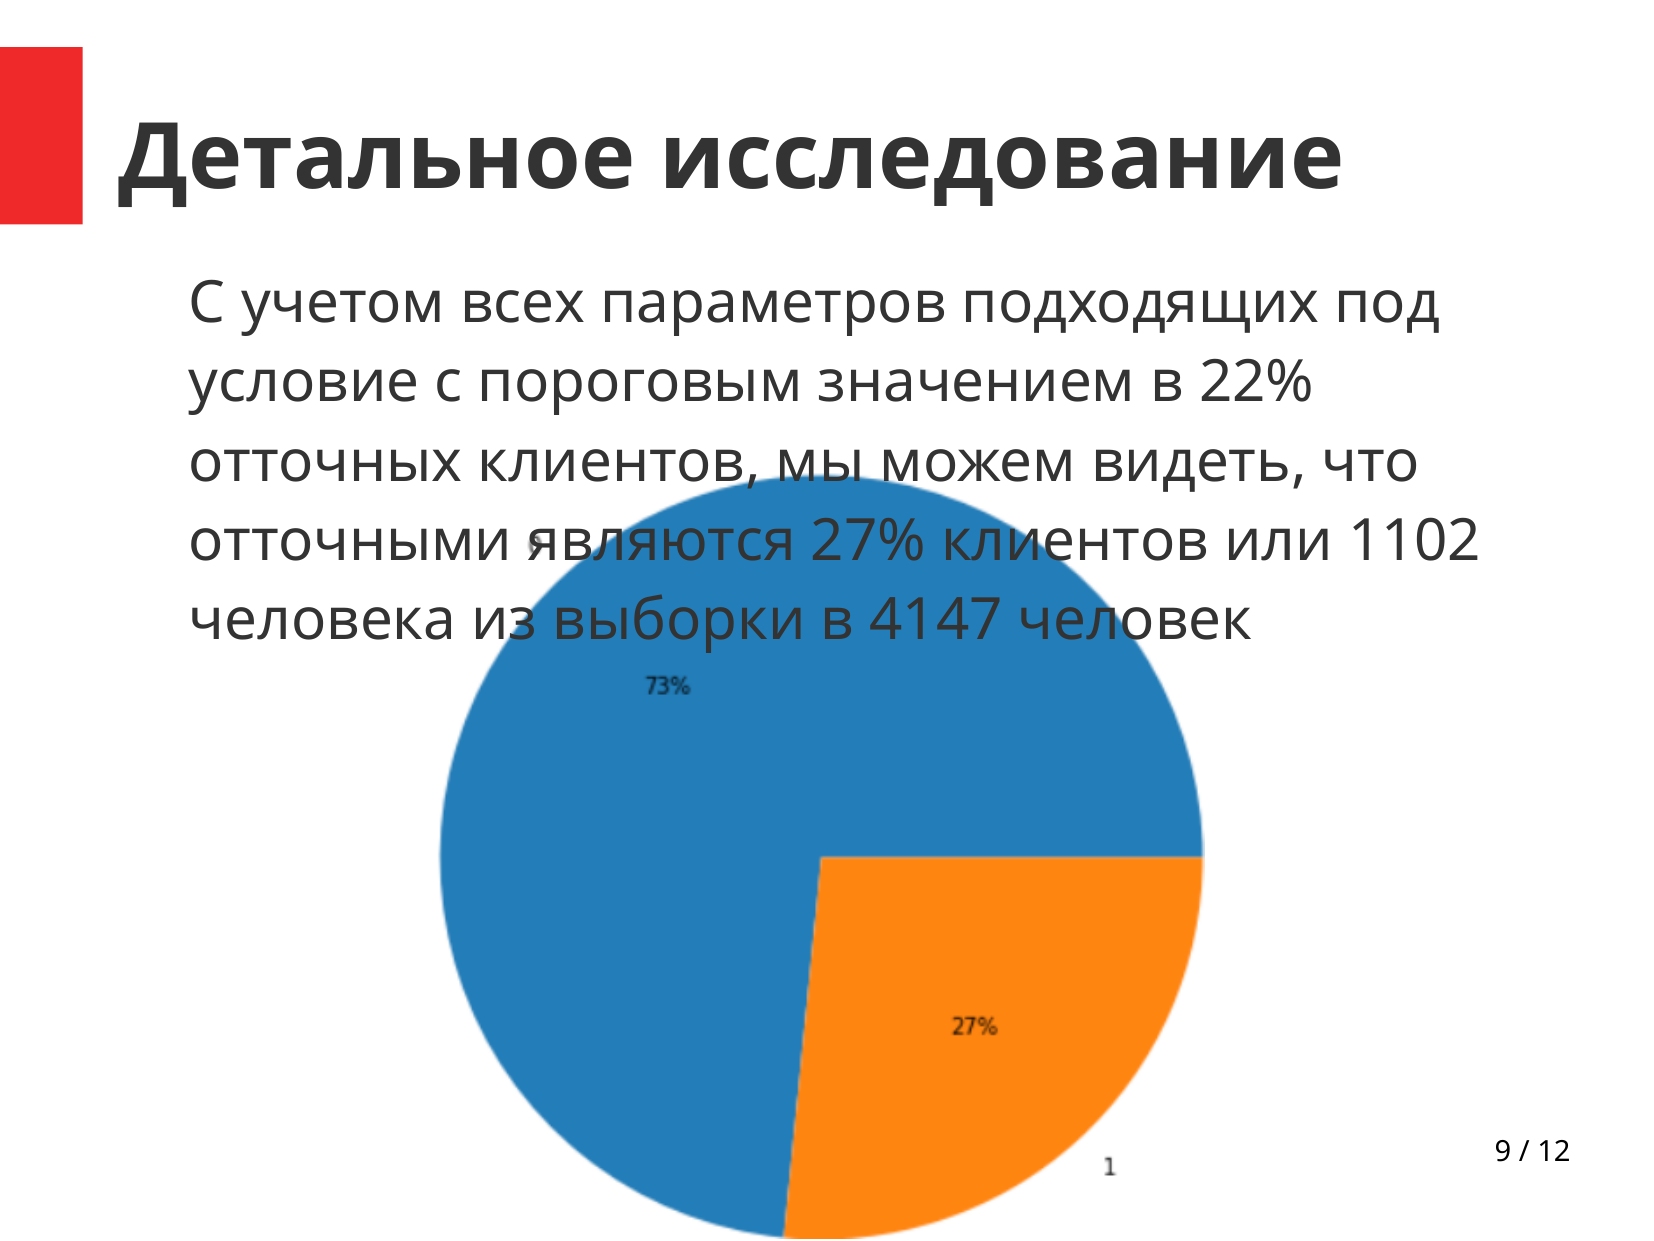

# Детальное исследование
С учетом всех параметров подходящих под условие с пороговым значением в 22% отточных клиентов, мы можем видеть, что отточными являются 27% клиентов или 1102 человека из выборки в 4147 человек
9